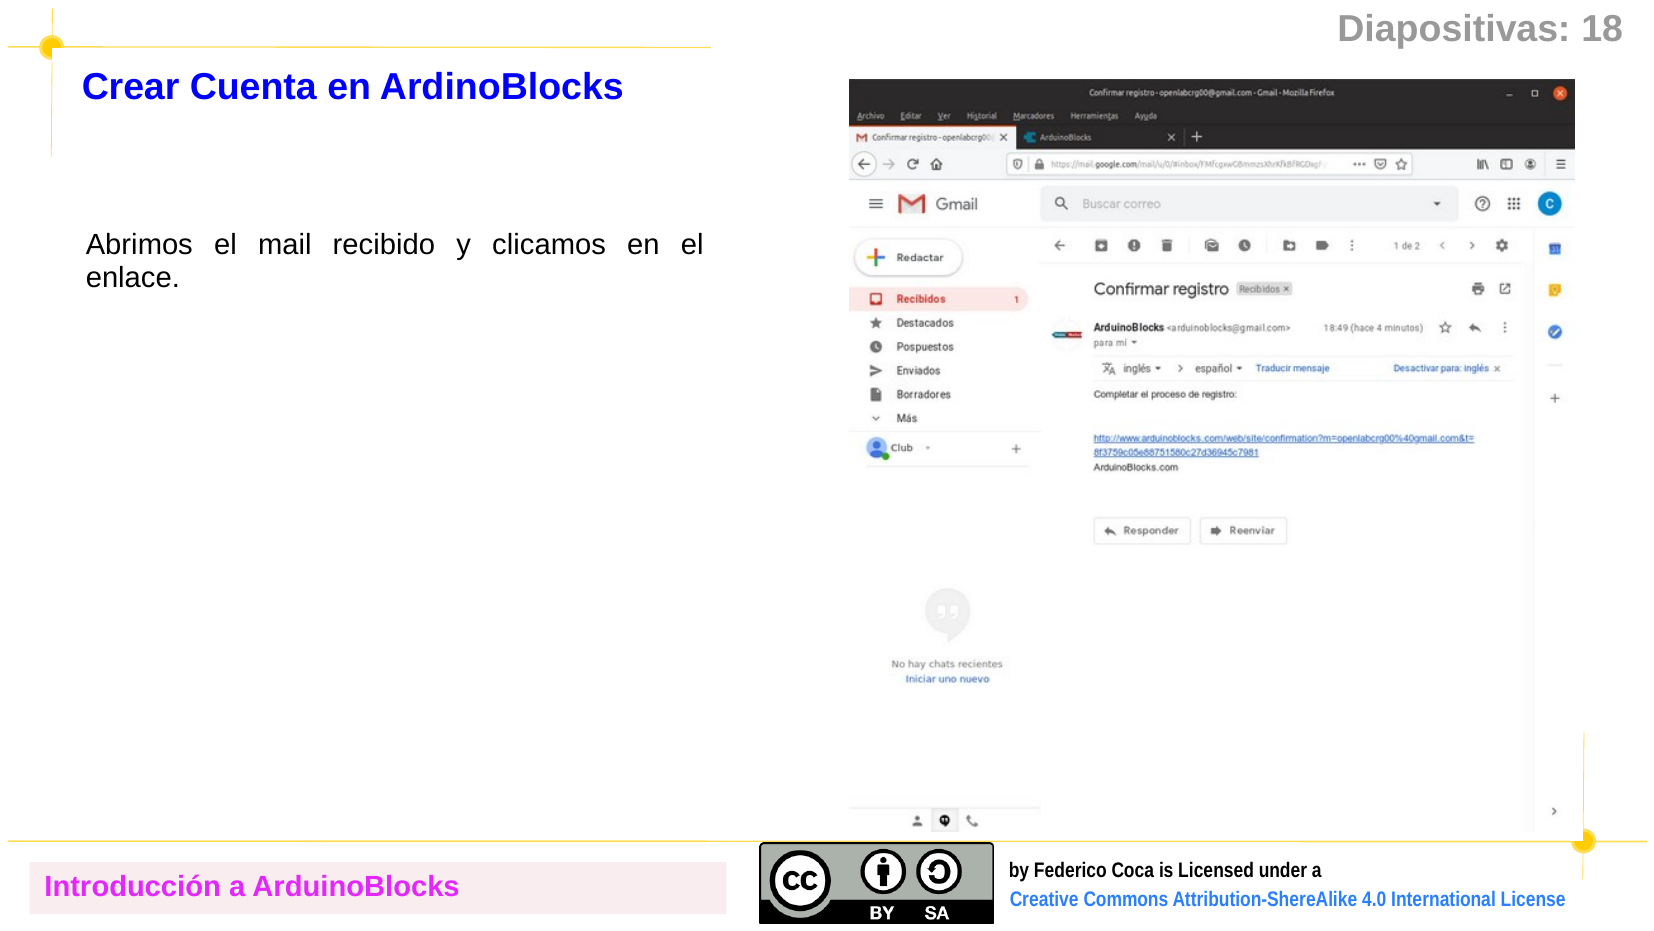

Diapositivas: 18
Crear Cuenta en ArdinoBlocks
Abrimos el mail recibido y clicamos en el enlace.
Introducción a ArduinoBlocks